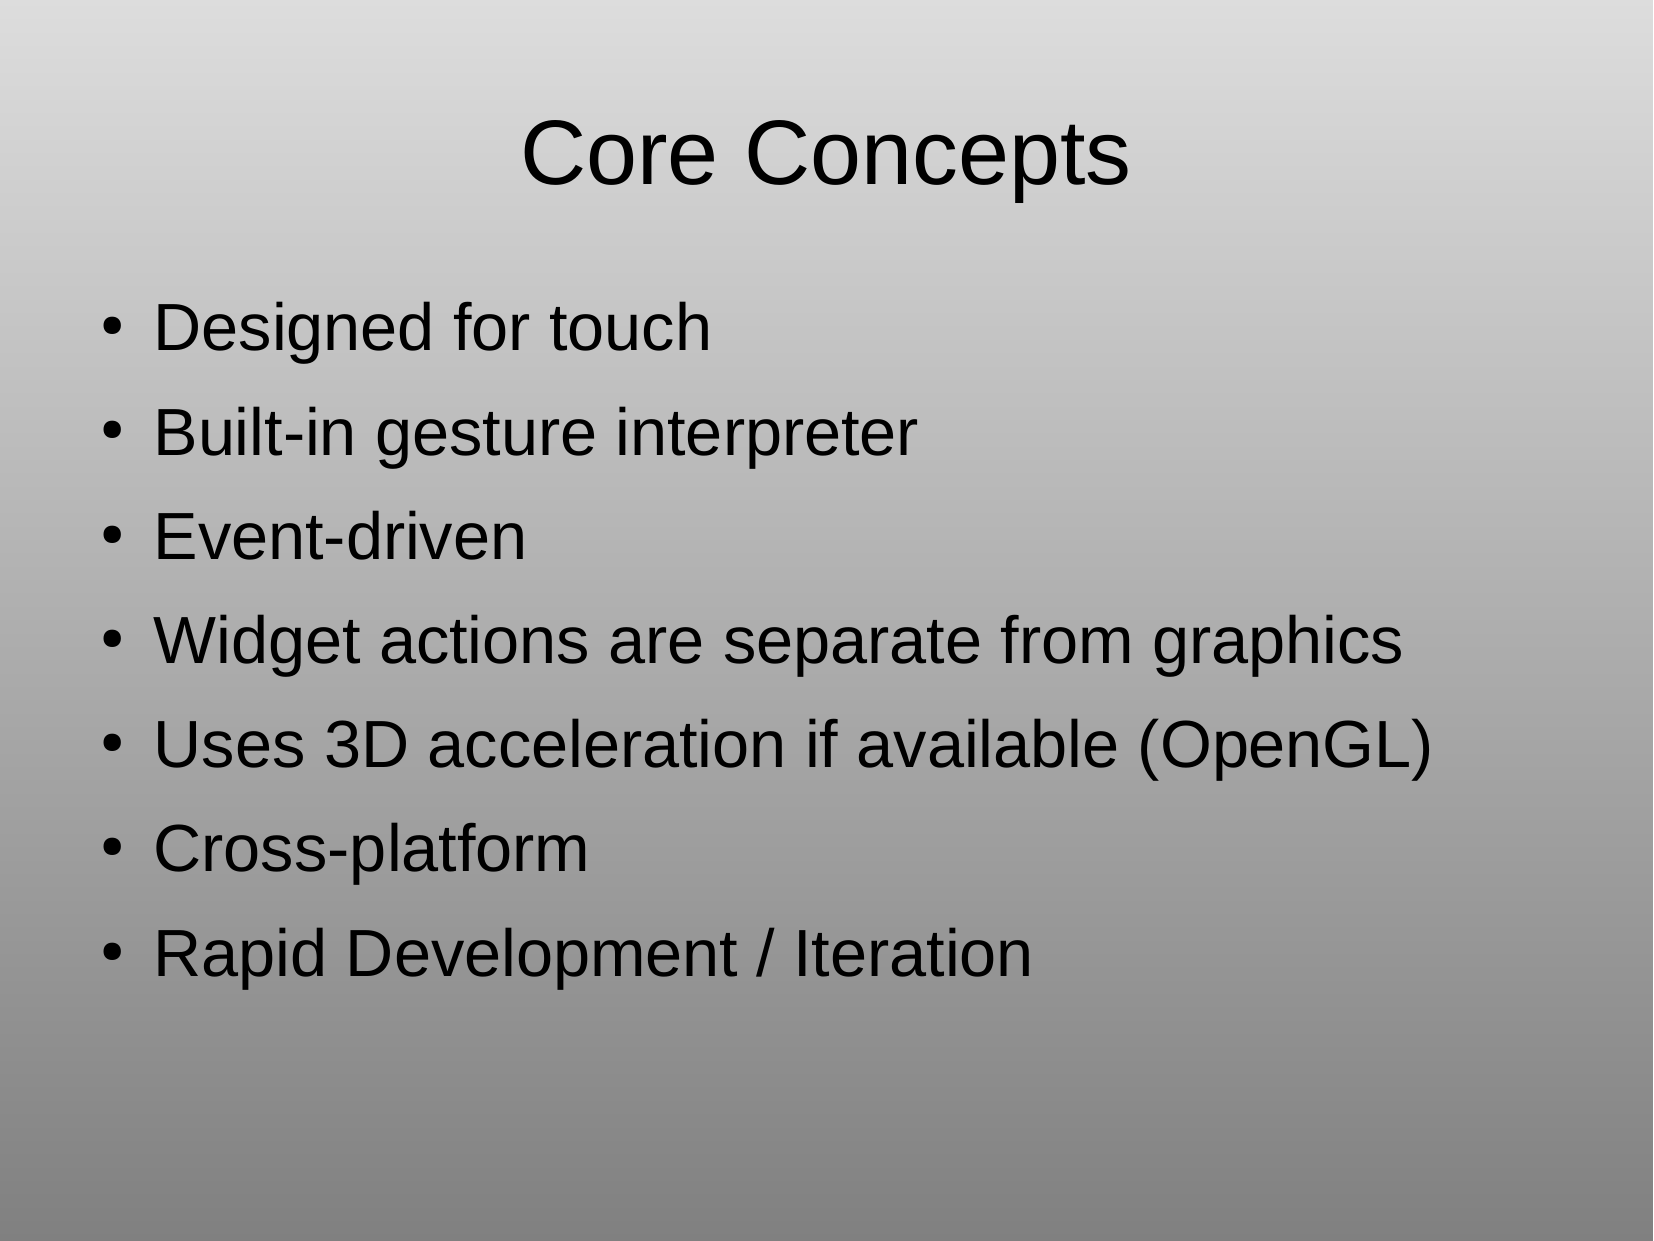

# Core Concepts
Designed for touch
Built-in gesture interpreter
Event-driven
Widget actions are separate from graphics
Uses 3D acceleration if available (OpenGL)
Cross-platform
Rapid Development / Iteration